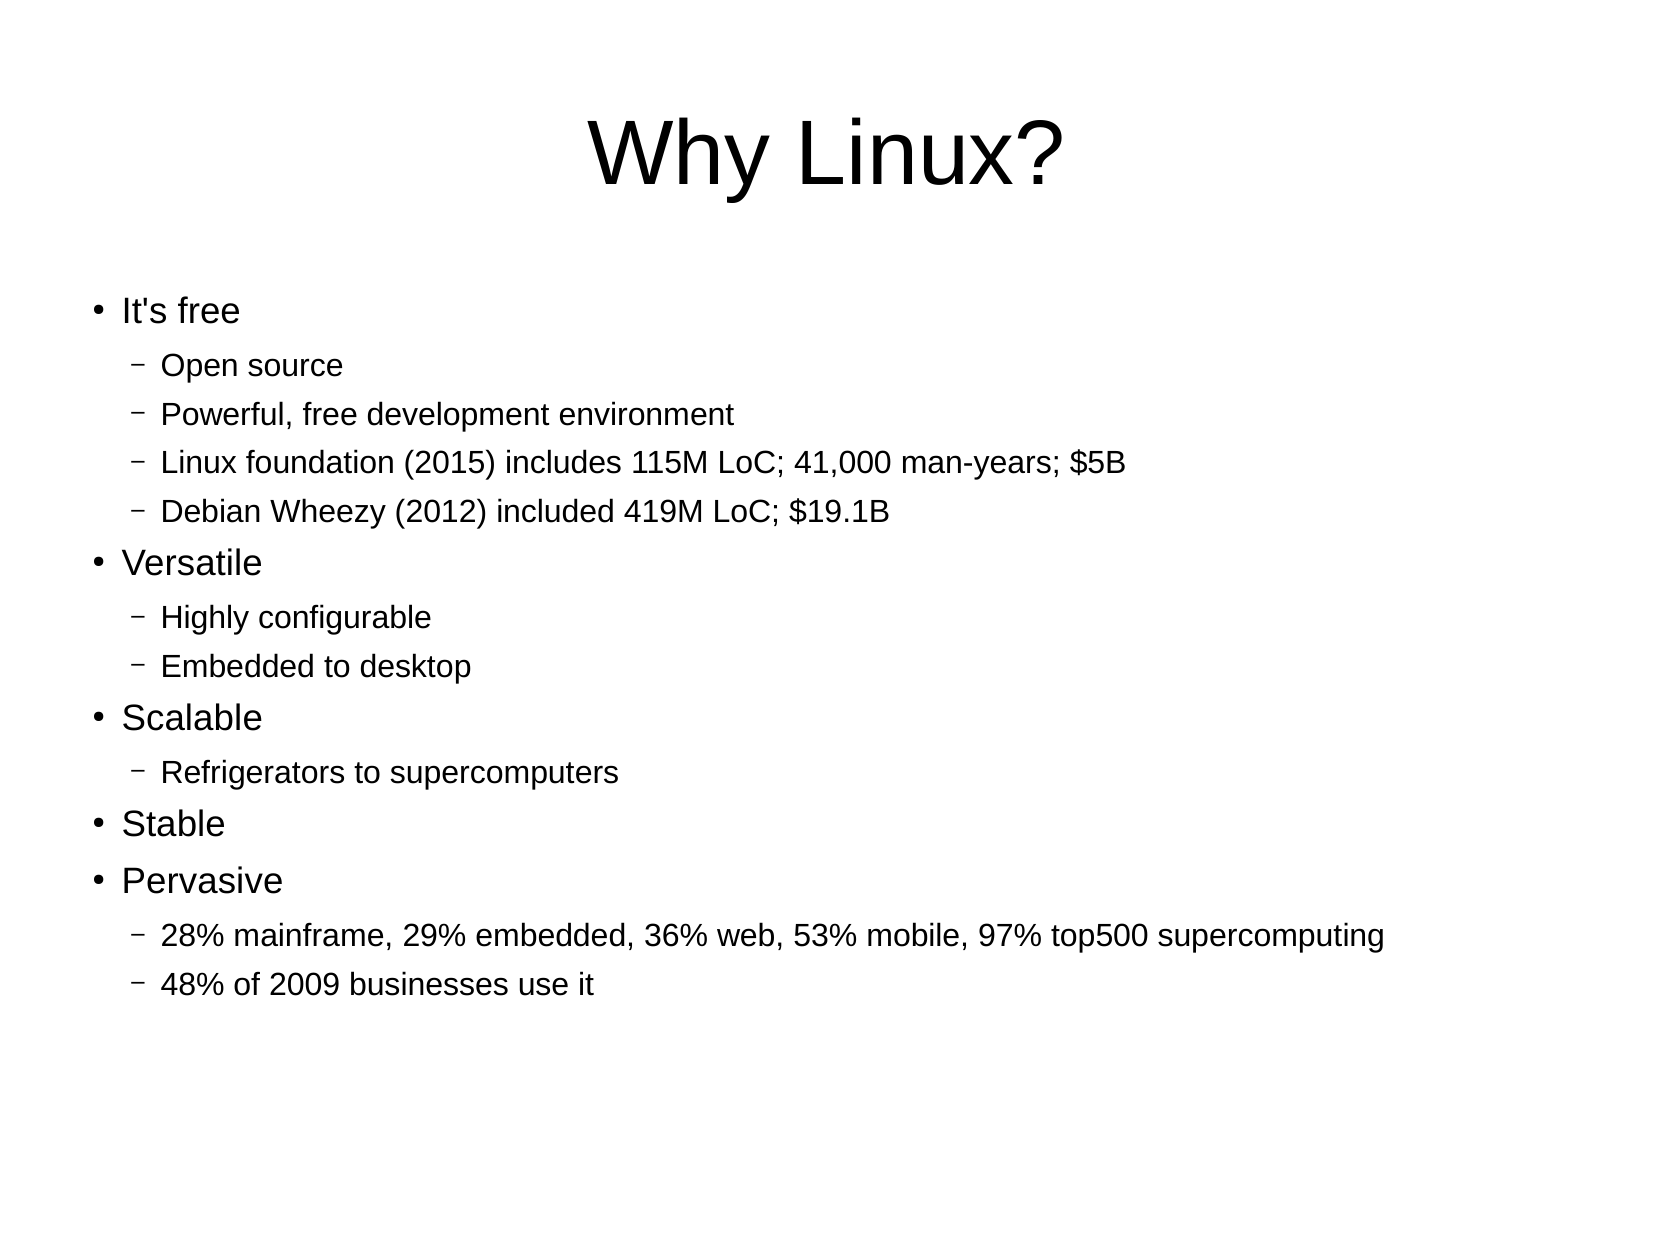

# Why Linux?
It's free
Open source
Powerful, free development environment
Linux foundation (2015) includes 115M LoC; 41,000 man-years; $5B
Debian Wheezy (2012) included 419M LoC; $19.1B
Versatile
Highly configurable
Embedded to desktop
Scalable
Refrigerators to supercomputers
Stable
Pervasive
28% mainframe, 29% embedded, 36% web, 53% mobile, 97% top500 supercomputing
48% of 2009 businesses use it